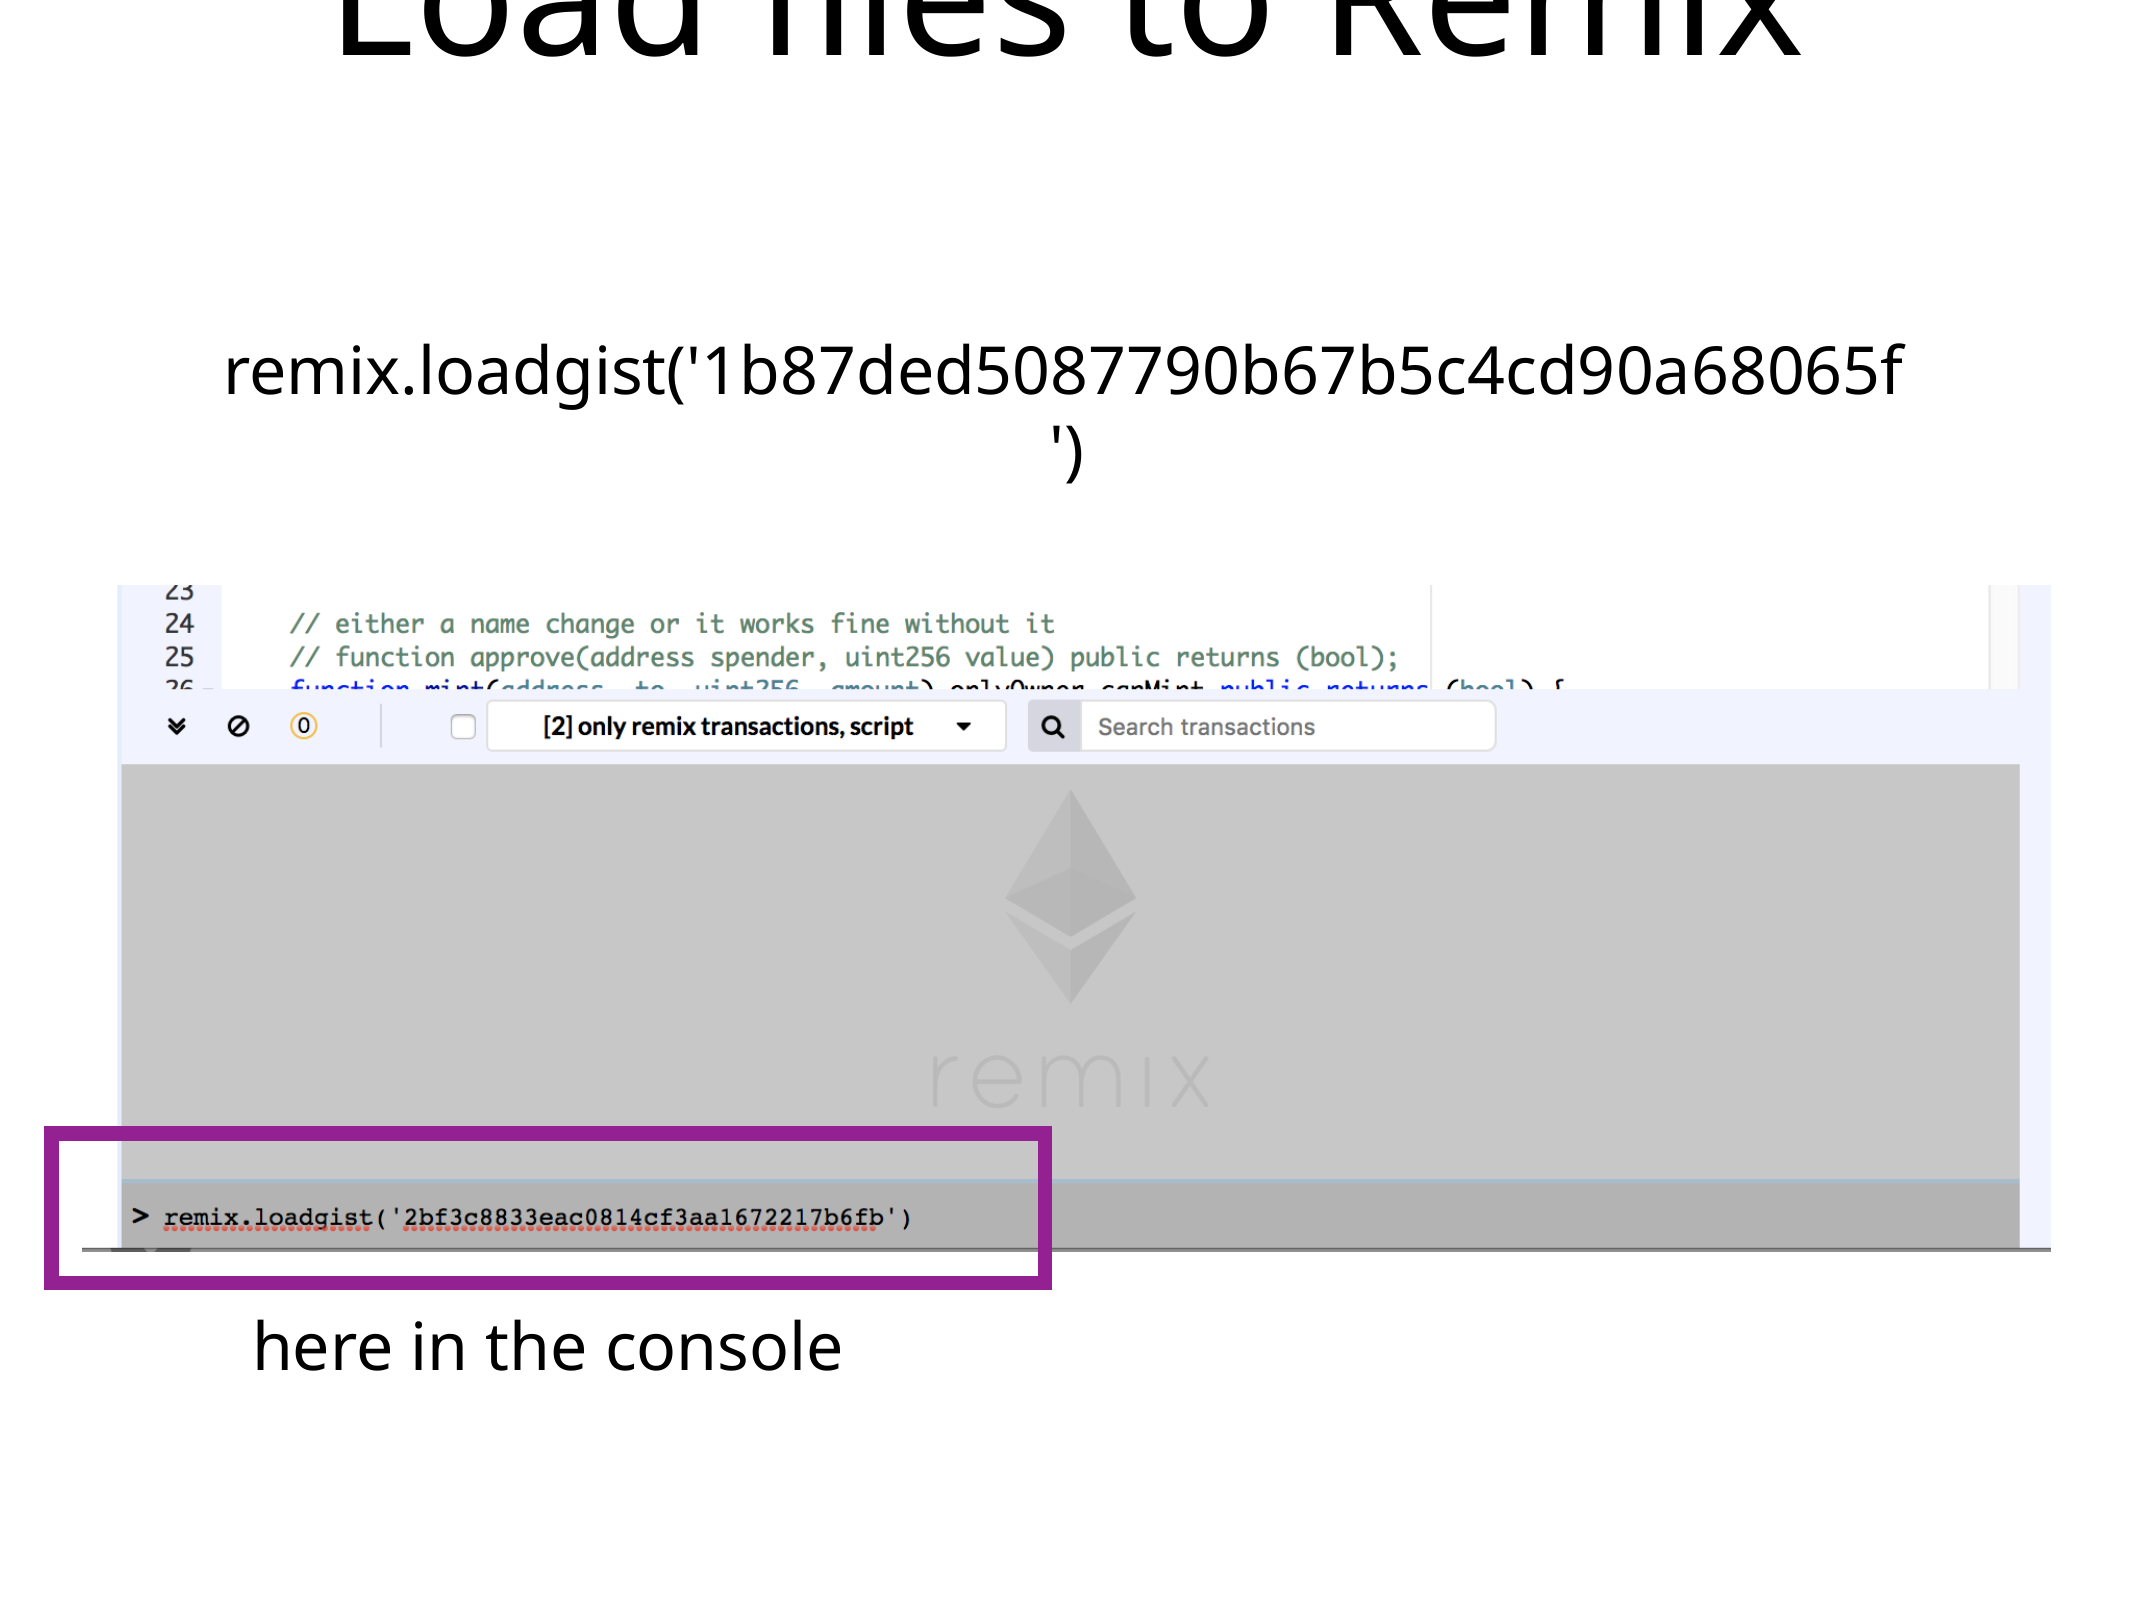

# Load files to Remix
remix.loadgist('1b87ded5087790b67b5c4cd90a68065f')
here in the console